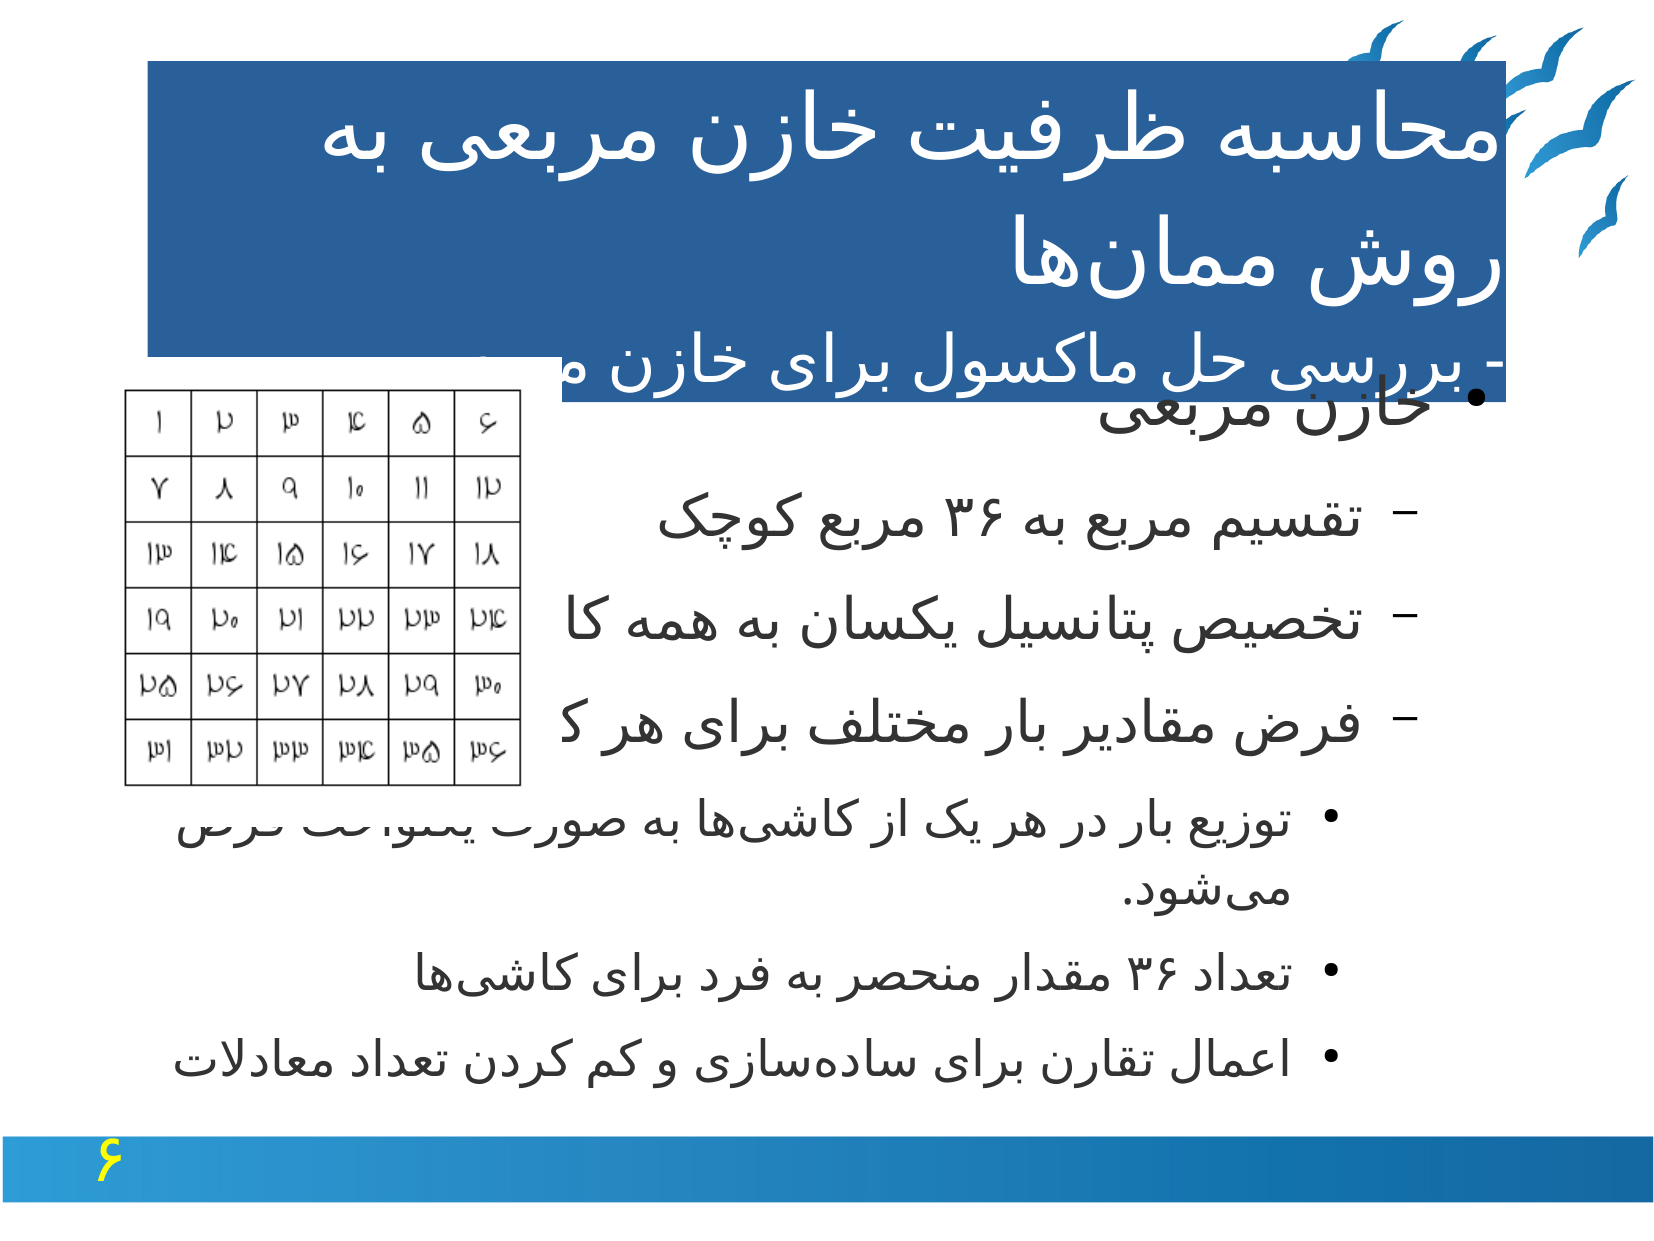

# محاسبه ظرفیت خازن مربعی به روش ممان‌ها - بررسی حل ماکسول برای خازن مربعی
خازن مربعی
تقسیم مربع به ۳۶ مربع کوچک
تخصیص پتانسیل یکسان به همه کاشی‌ها
فرض مقادیر بار مختلف برای هر کاشی
توزیع بار در هر یک از کاشی‌ها به صورت یکنواخت فرض می‌شود.
تعداد ۳۶ مقدار منحصر به فرد برای کاشی‌ها
اعمال تقارن برای ساده‌سازی و کم کردن تعداد معادلات
 ۶